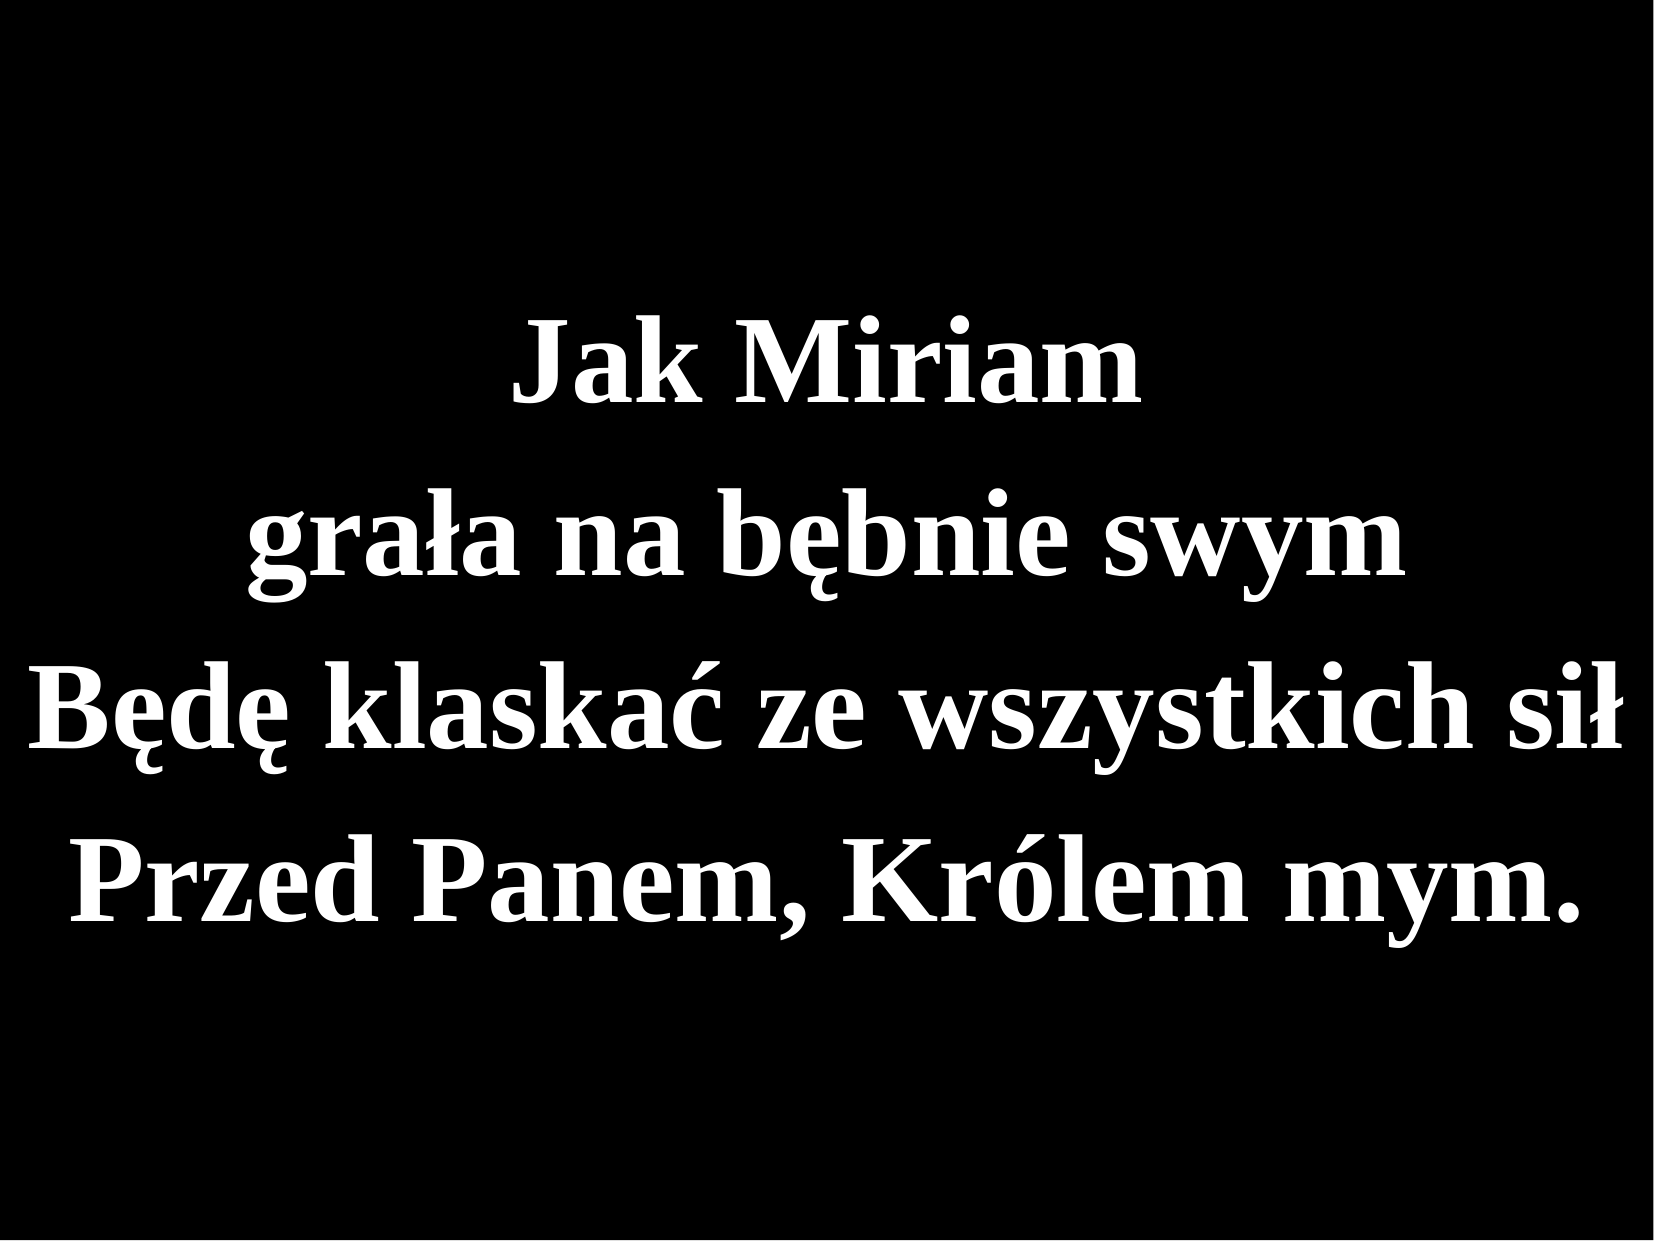

# Jak Miriam ppp grała na bębnie swym ppp Będę klaskać ze wszystkich sił ppp Przed Panem, Królem mym.